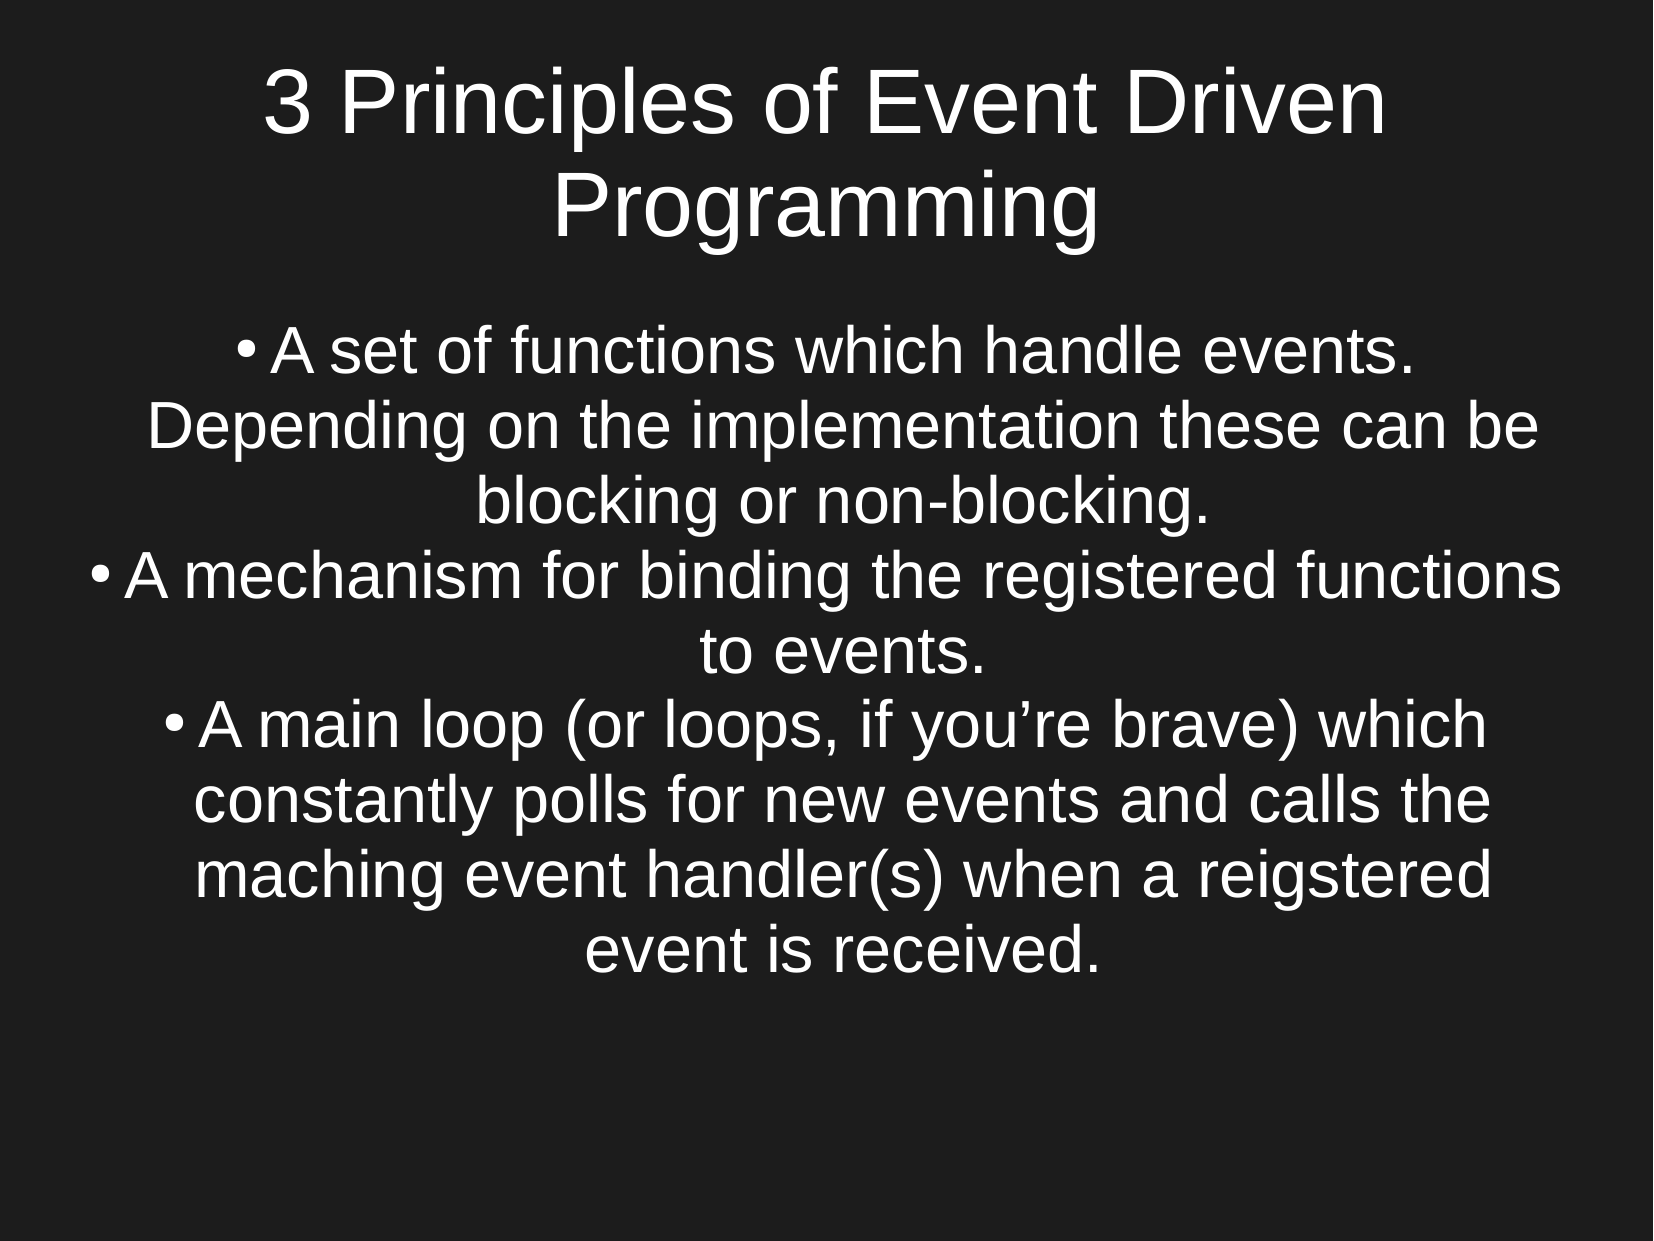

# 3 Principles of Event Driven Programming
A set of functions which handle events. Depending on the implementation these can be blocking or non-blocking.
A mechanism for binding the registered functions to events.
A main loop (or loops, if you’re brave) which constantly polls for new events and calls the maching event handler(s) when a reigstered event is received.